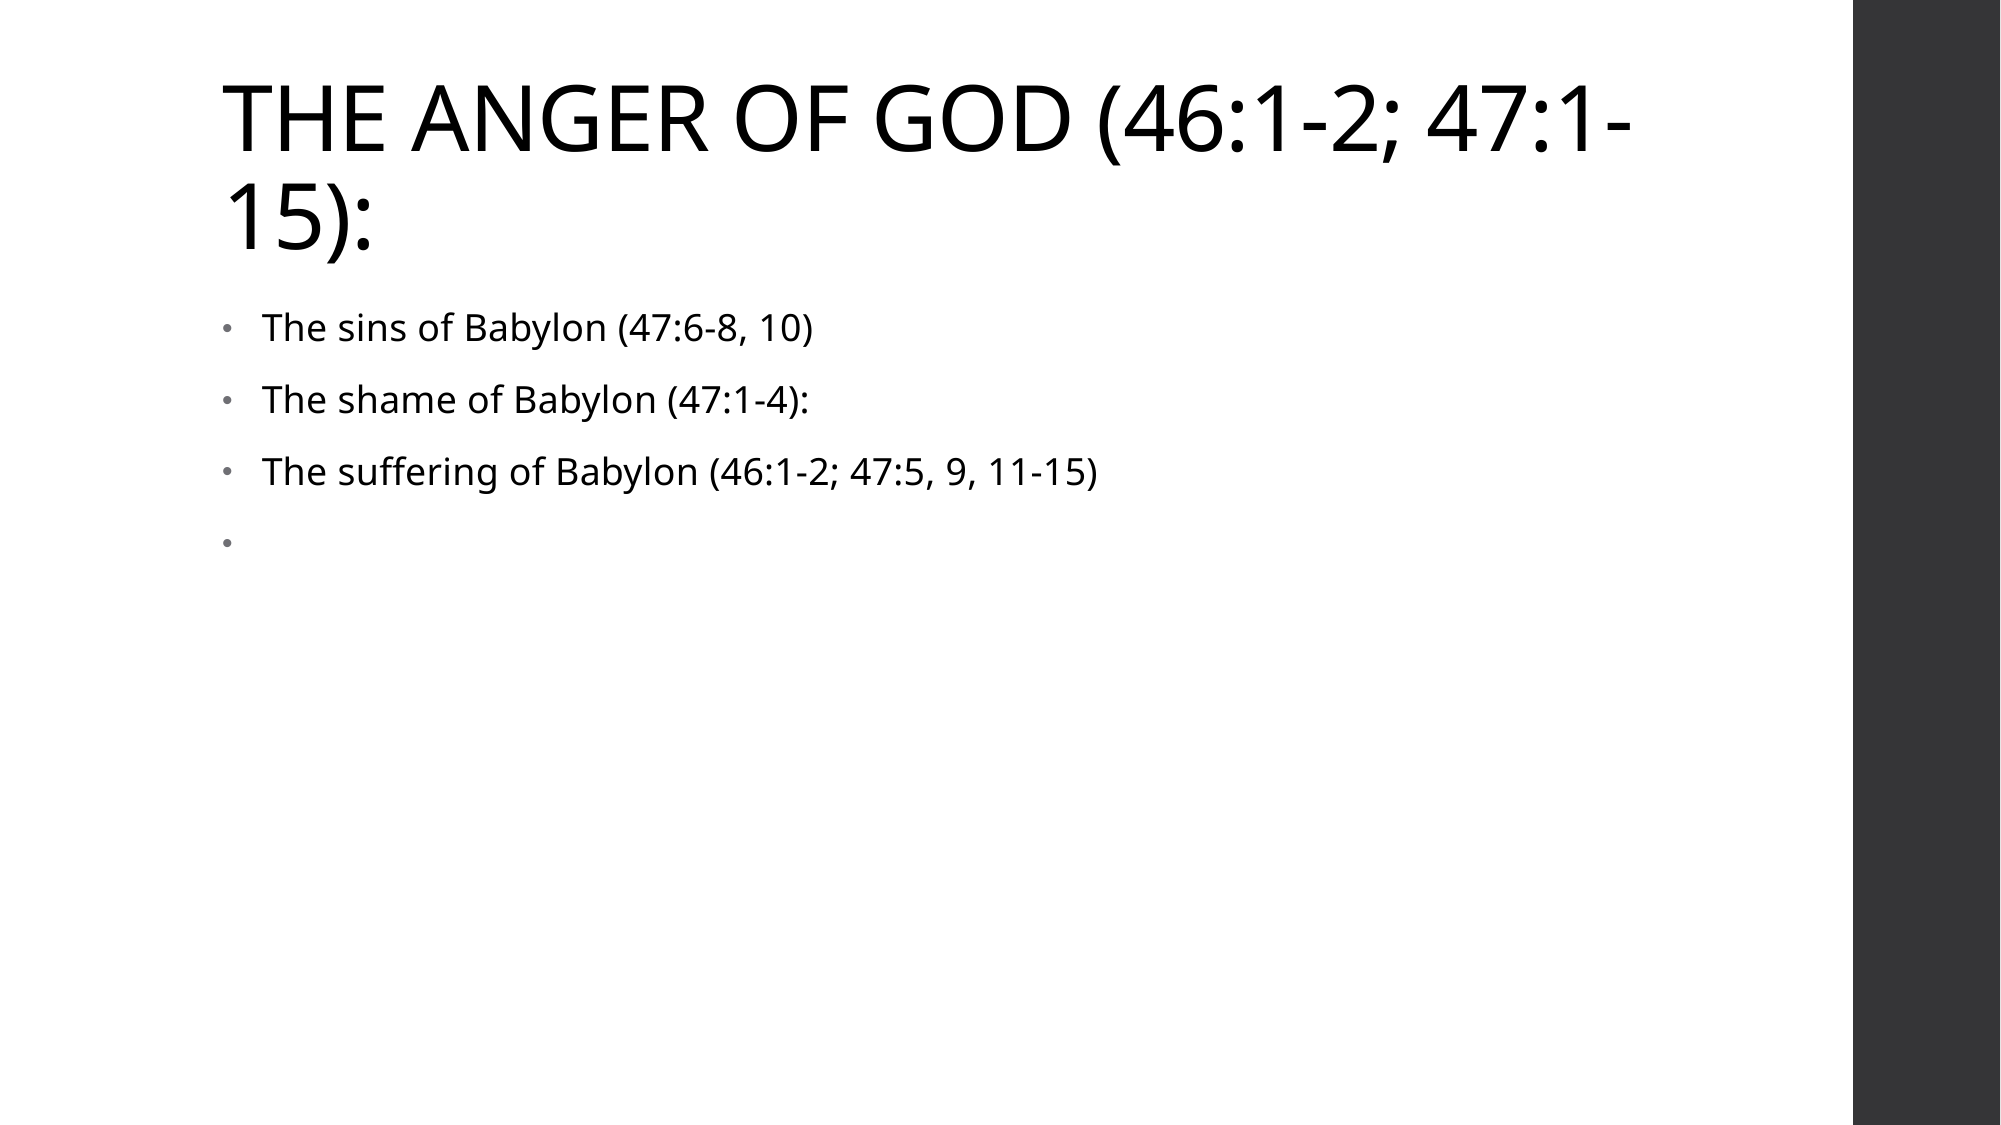

# THE ANGER OF GOD (46:1-2; 47:1-15):
 The sins of Babylon (47:6-8, 10)
 The shame of Babylon (47:1-4):
 The suffering of Babylon (46:1-2; 47:5, 9, 11-15)